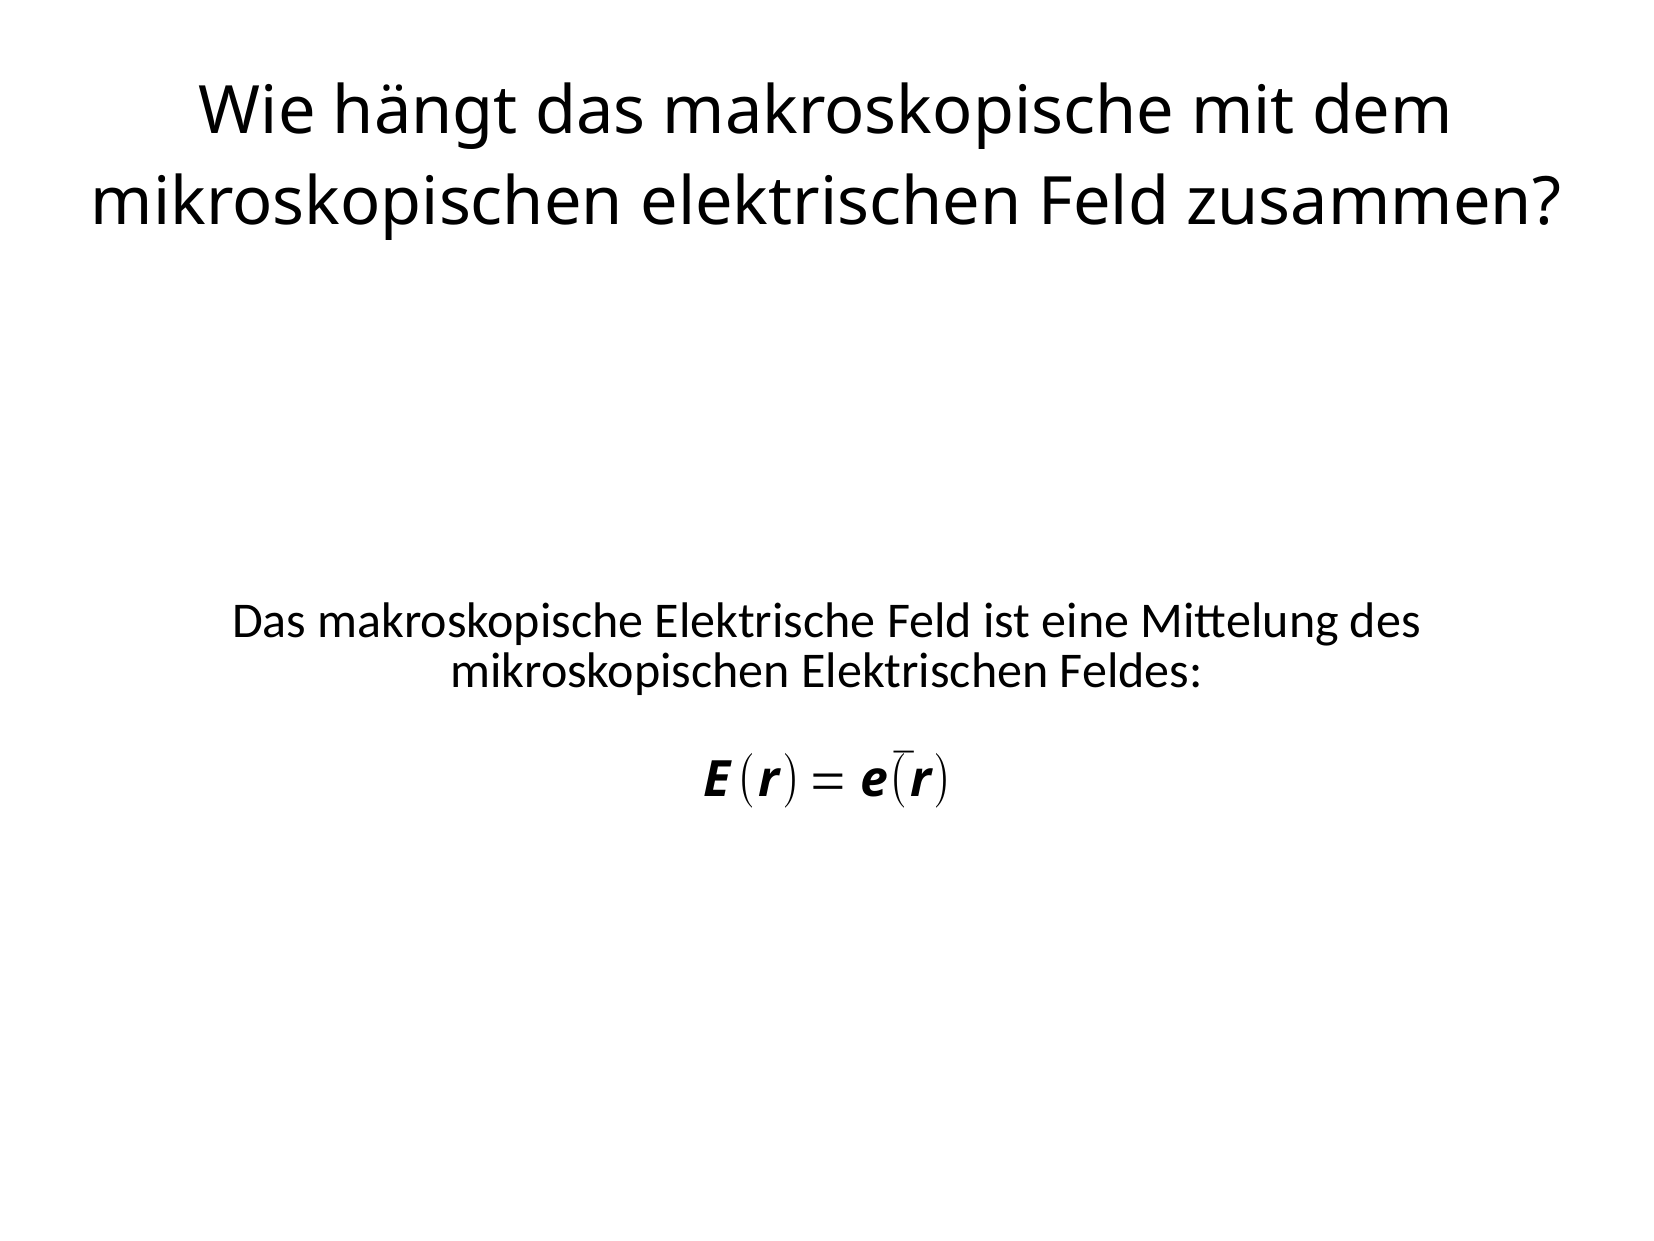

# Wie hängt das makroskopische mit dem mikroskopischen elektrischen Feld zusammen?
Das makroskopische Elektrische Feld ist eine Mittelung des mikroskopischen Elektrischen Feldes: